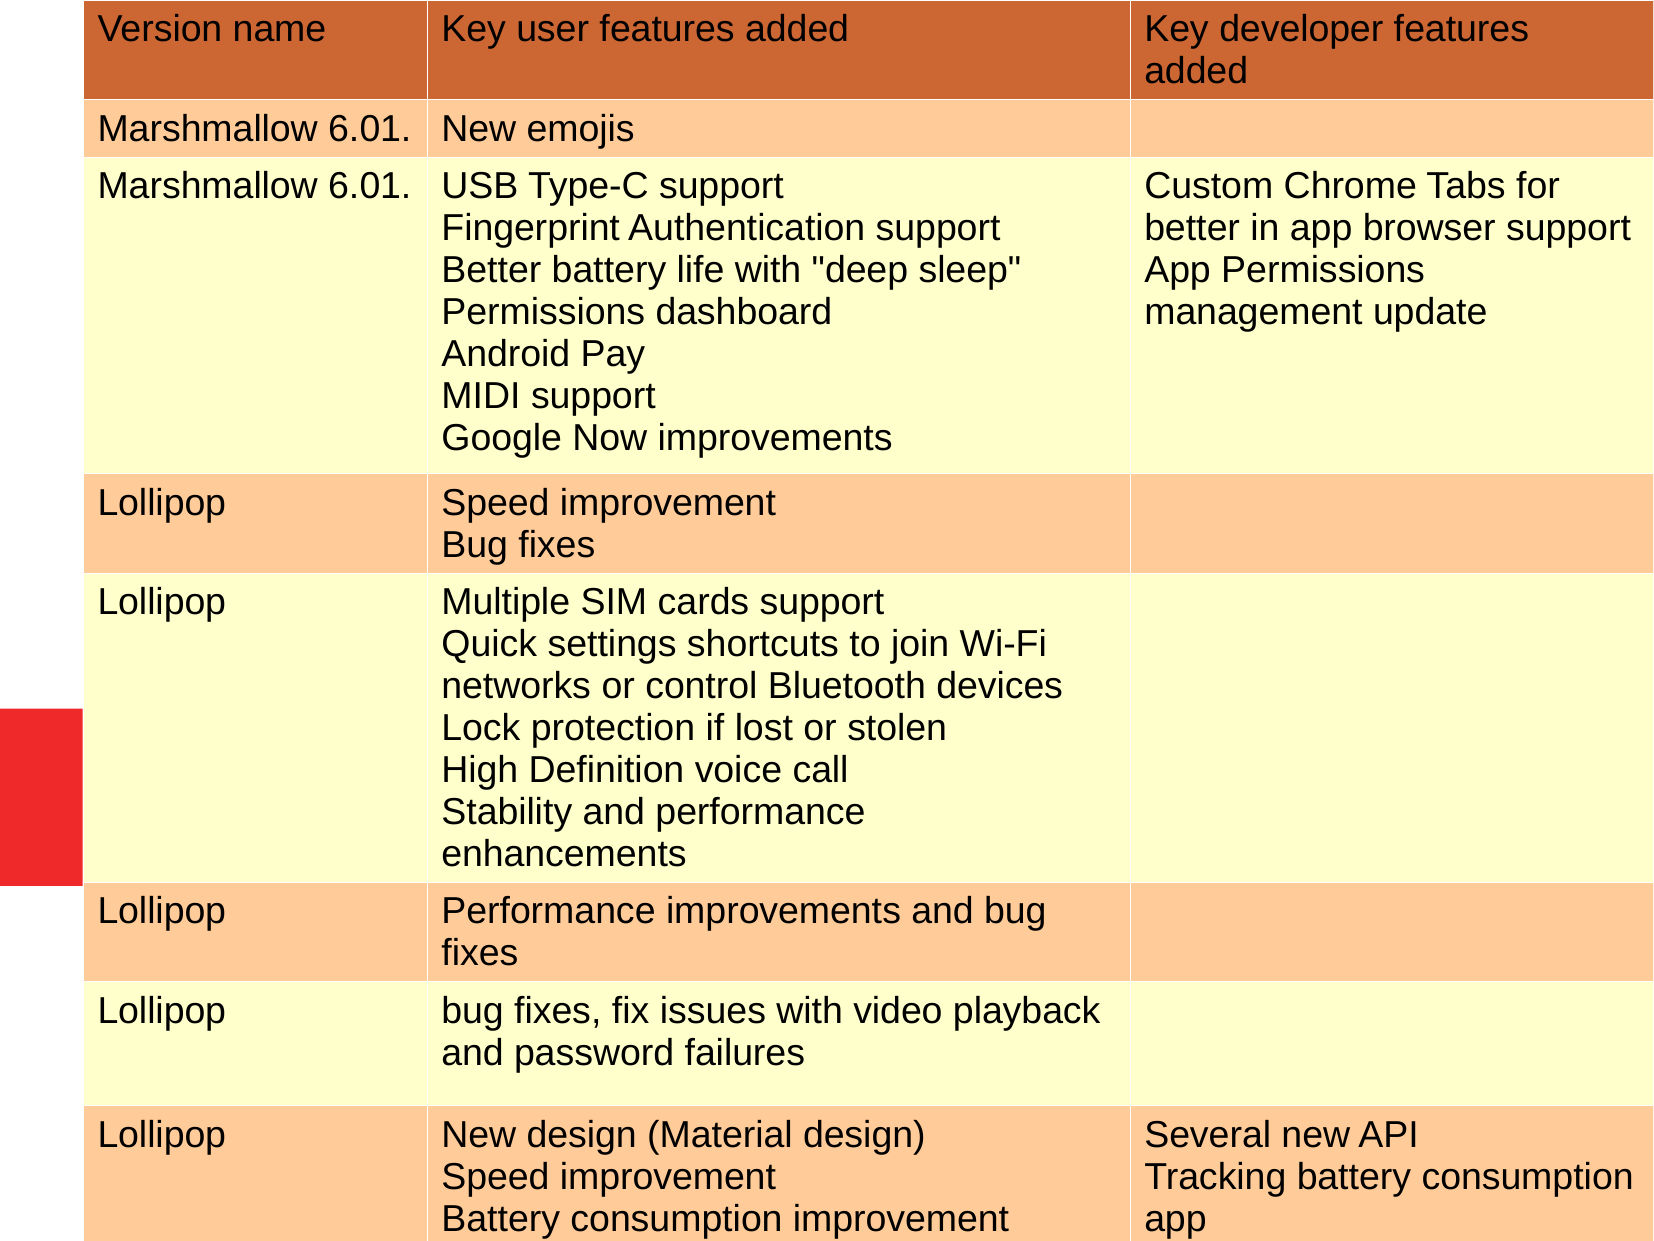

| Version name | Key user features added | Key developer features added |
| --- | --- | --- |
| Marshmallow 6.01. | New emojis | |
| Marshmallow 6.01. | USB Type-C support Fingerprint Authentication support Better battery life with "deep sleep" Permissions dashboard Android Pay MIDI support Google Now improvements | Custom Chrome Tabs for better in app browser support App Permissions management update |
| Lollipop | Speed improvement Bug fixes | |
| Lollipop | Multiple SIM cards support Quick settings shortcuts to join Wi-Fi networks or control Bluetooth devices Lock protection if lost or stolen High Definition voice call Stability and performance enhancements | |
| Lollipop | Performance improvements and bug fixes | |
| Lollipop | bug fixes, fix issues with video playback and password failures | |
| Lollipop | New design (Material design) Speed improvement Battery consumption improvement | Several new API Tracking battery consumption app |